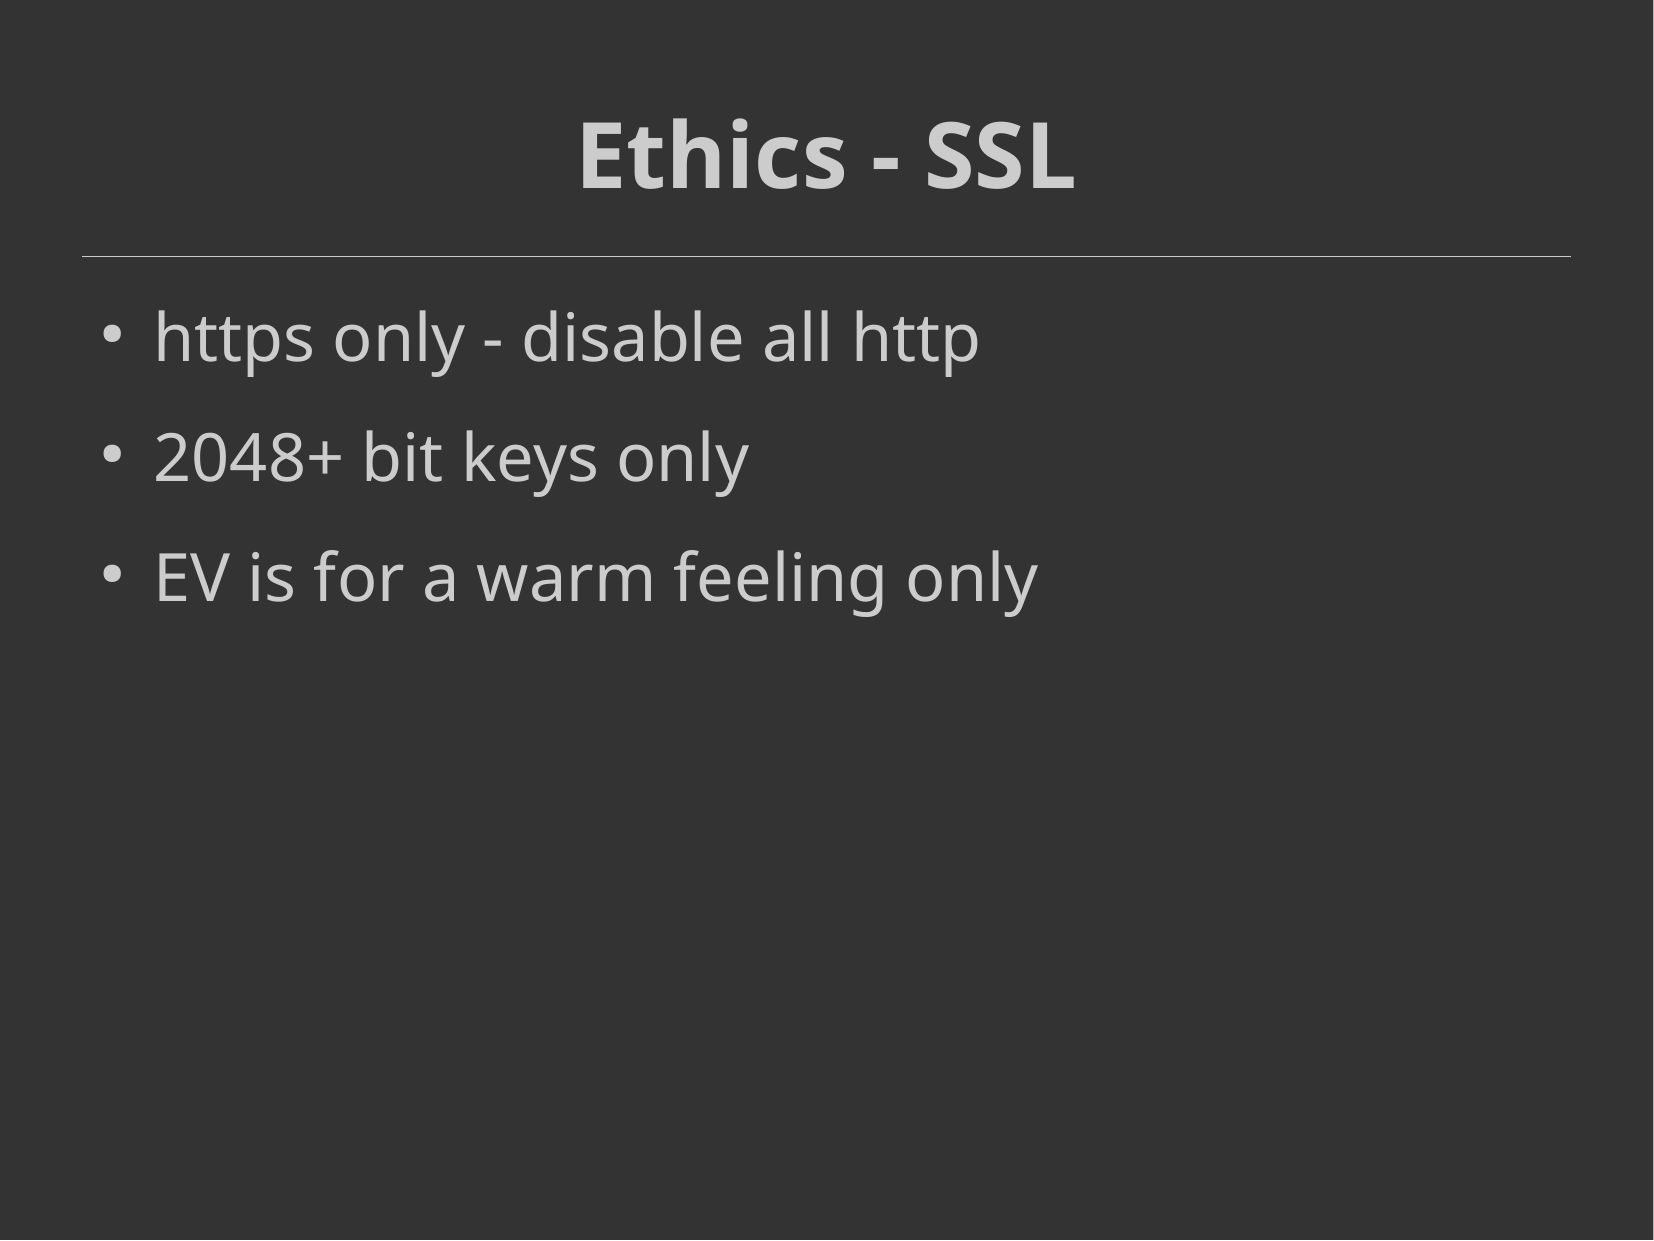

# Ethics - SSL
https only - disable all http
2048+ bit keys only
EV is for a warm feeling only